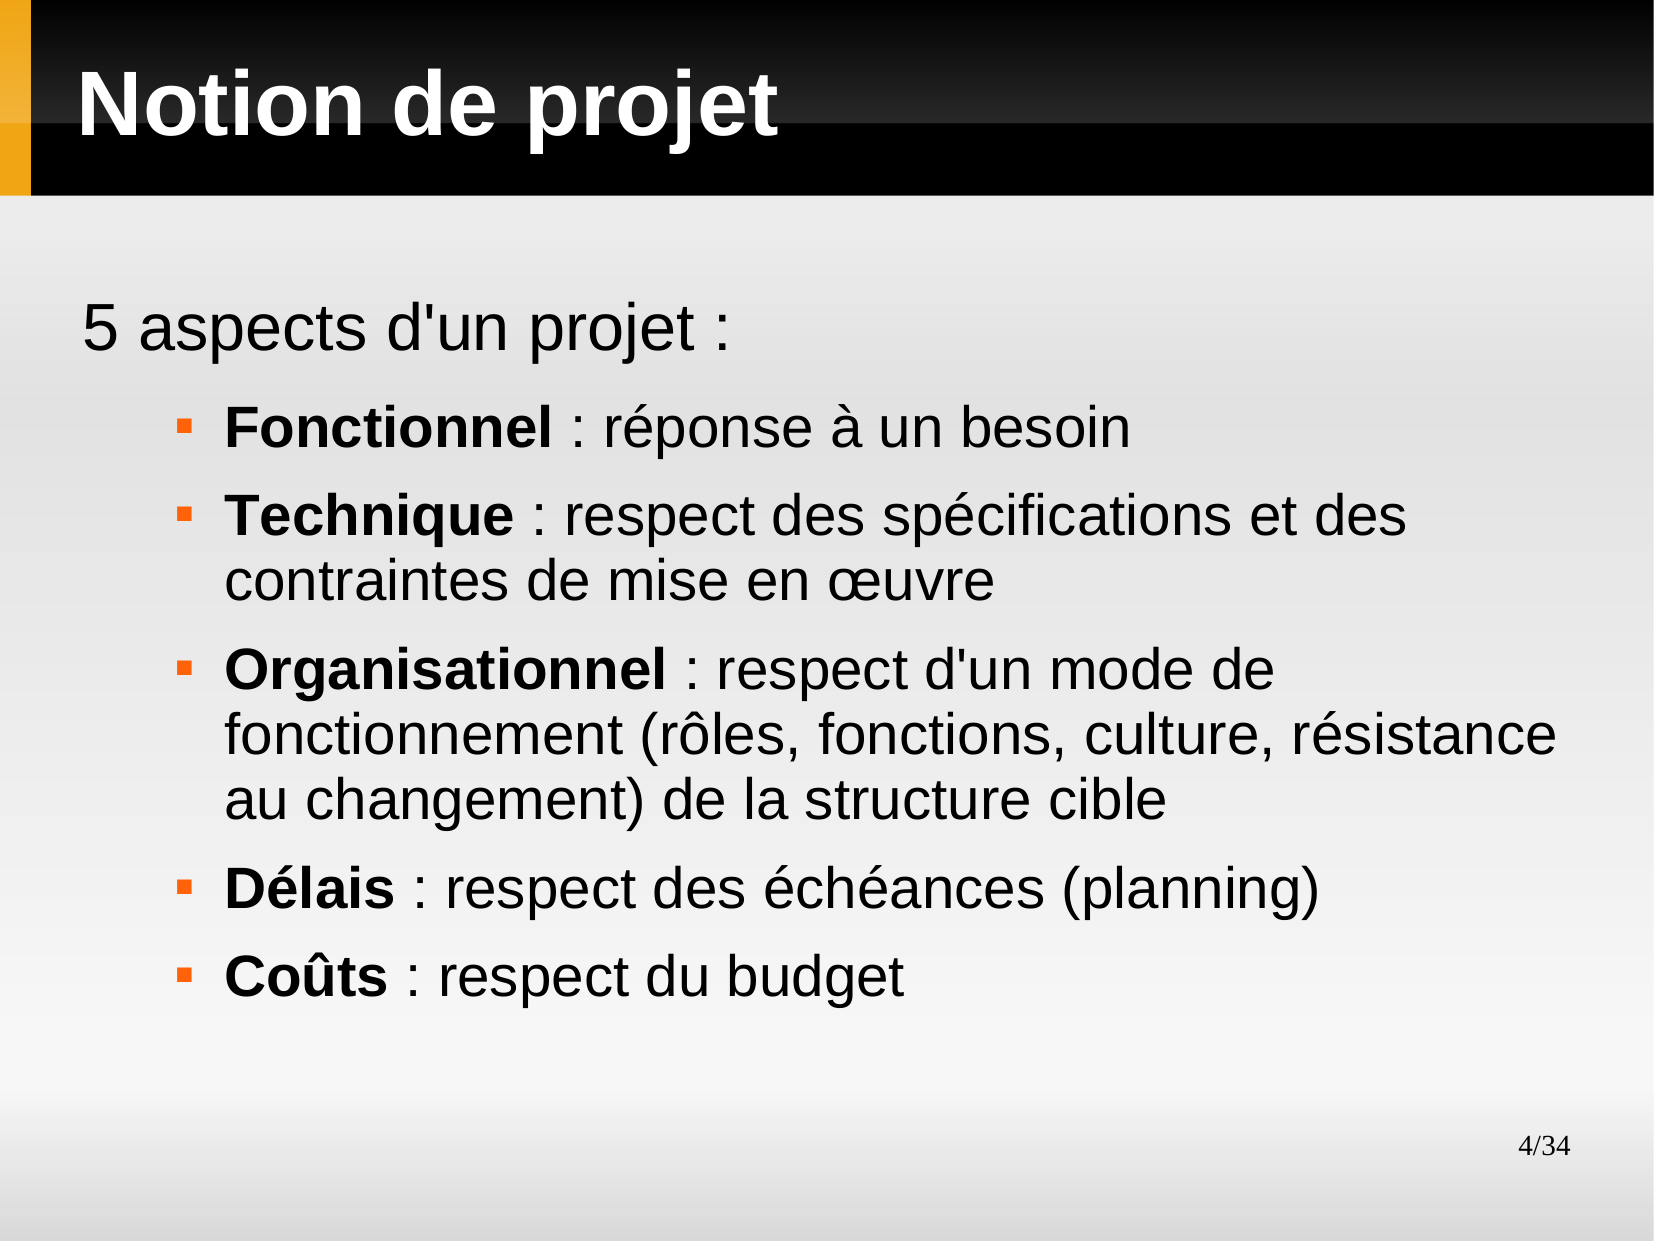

# Notion de projet
5 aspects d'un projet :
Fonctionnel : réponse à un besoin
Technique : respect des spécifications et des contraintes de mise en œuvre
Organisationnel : respect d'un mode de fonctionnement (rôles, fonctions, culture, résistance au changement) de la structure cible
Délais : respect des échéances (planning)
Coûts : respect du budget
4